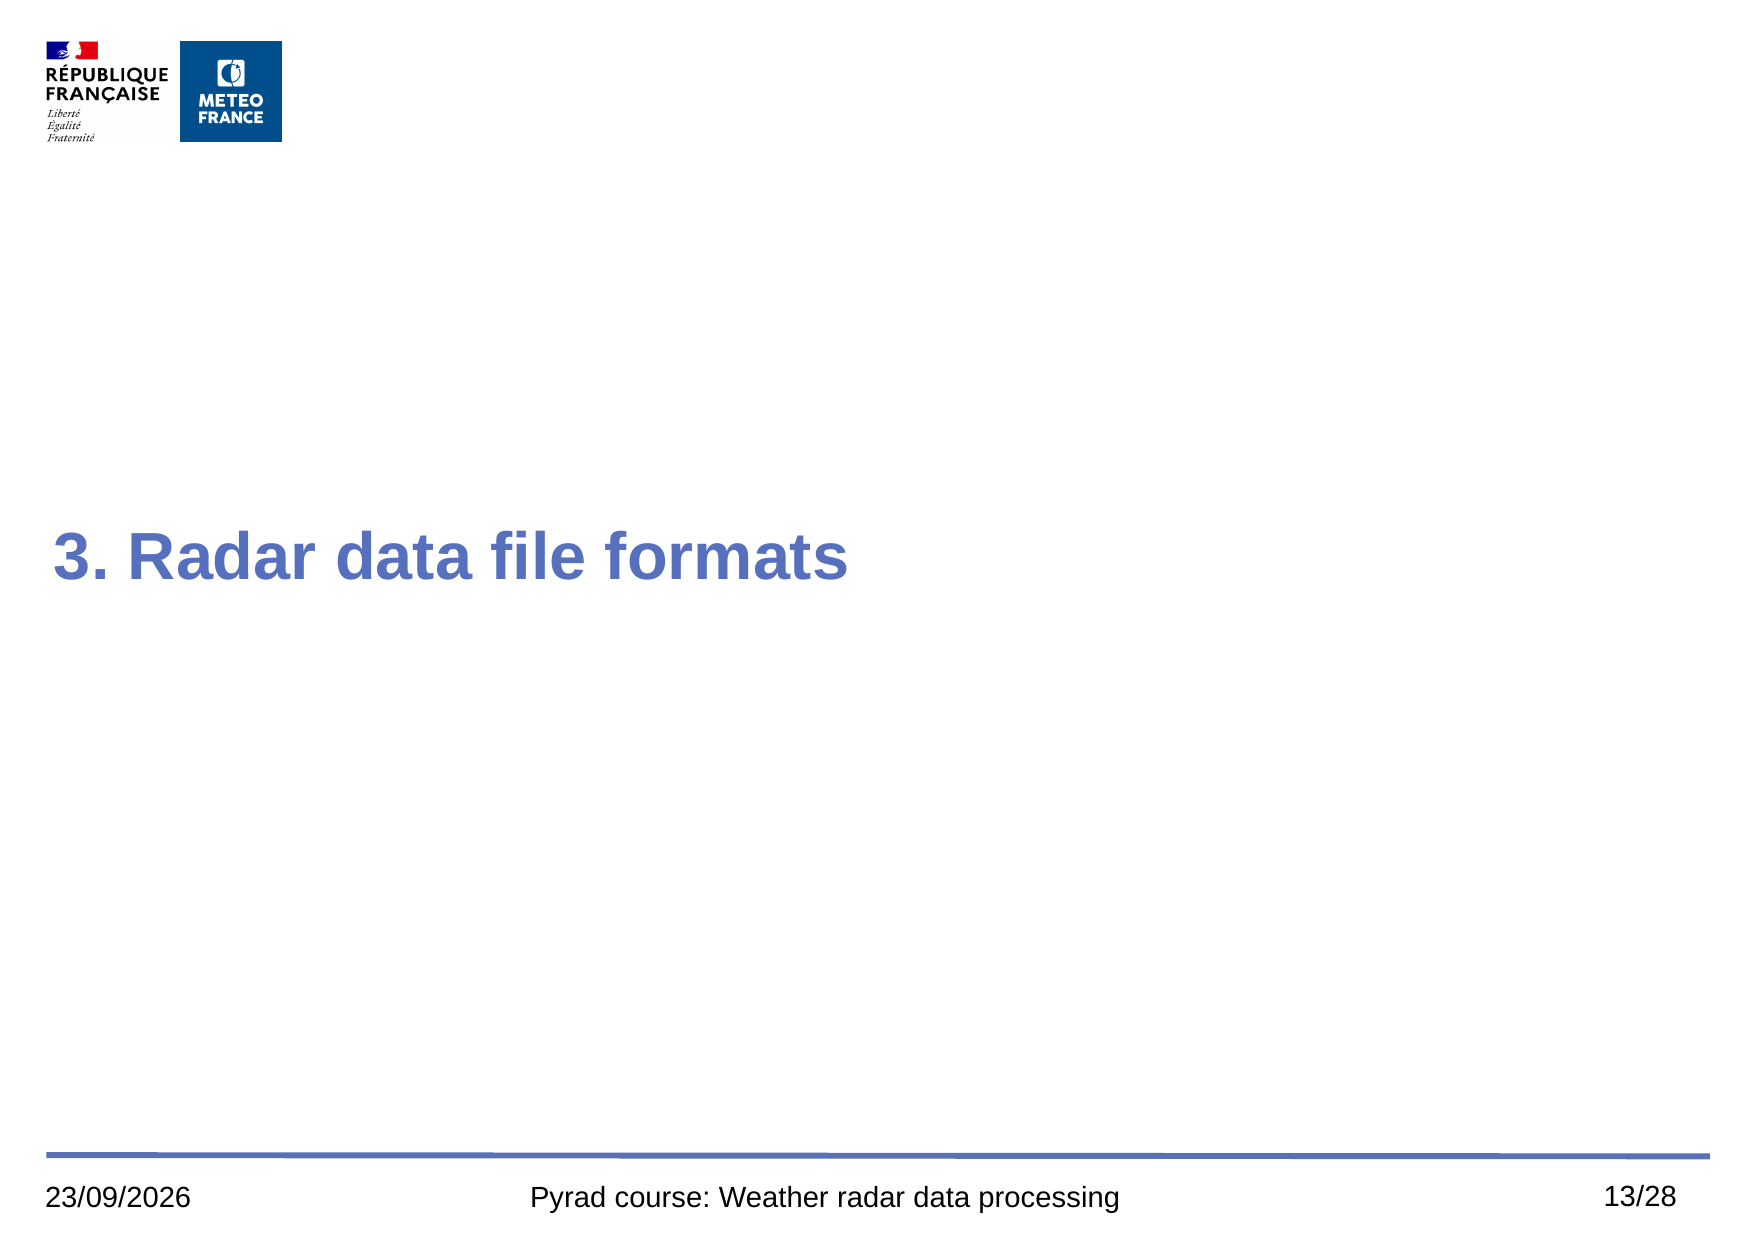

# 3. Radar data file formats
13
Pyrad course: Weather radar data processing